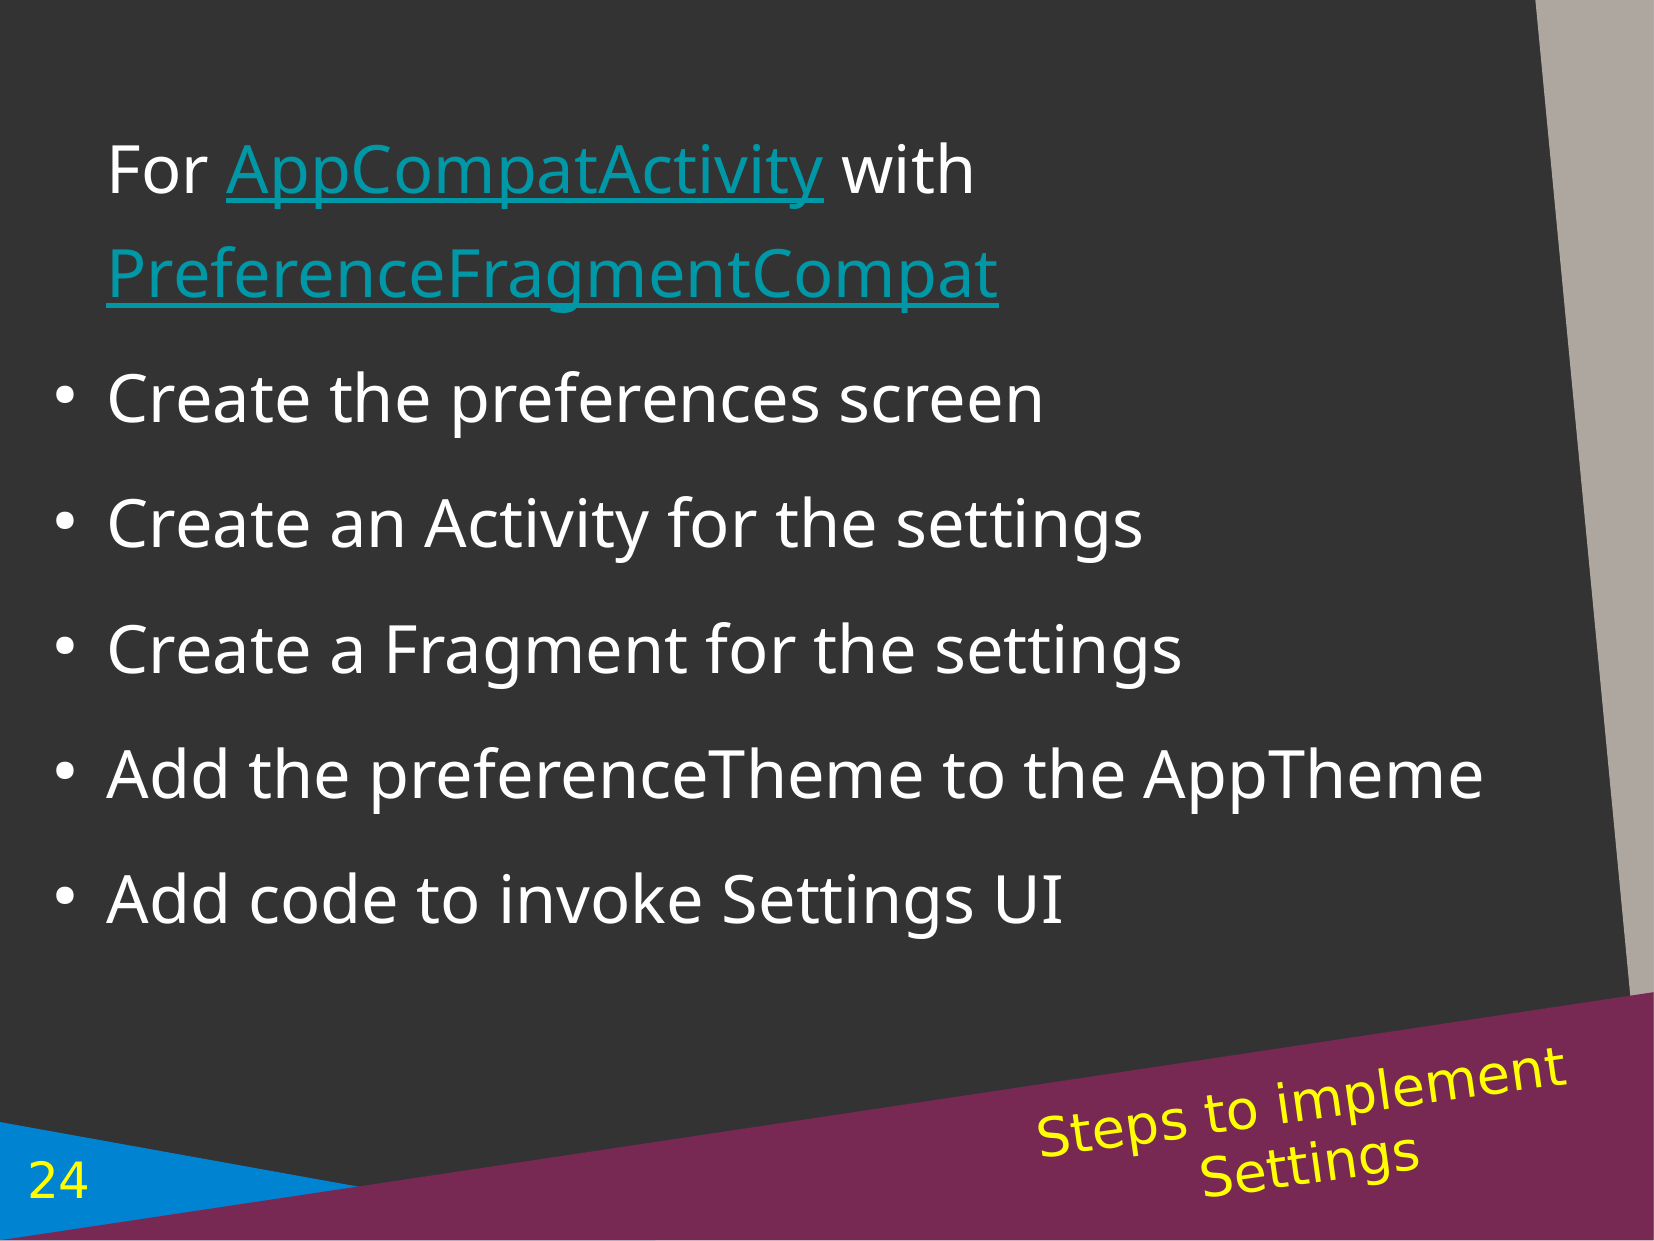

For AppCompatActivity with PreferenceFragmentCompat
Create the preferences screen
Create an Activity for the settings
Create a Fragment for the settings
Add the preferenceTheme to the AppTheme
Add code to invoke Settings UI
# Steps to implement Settings
24